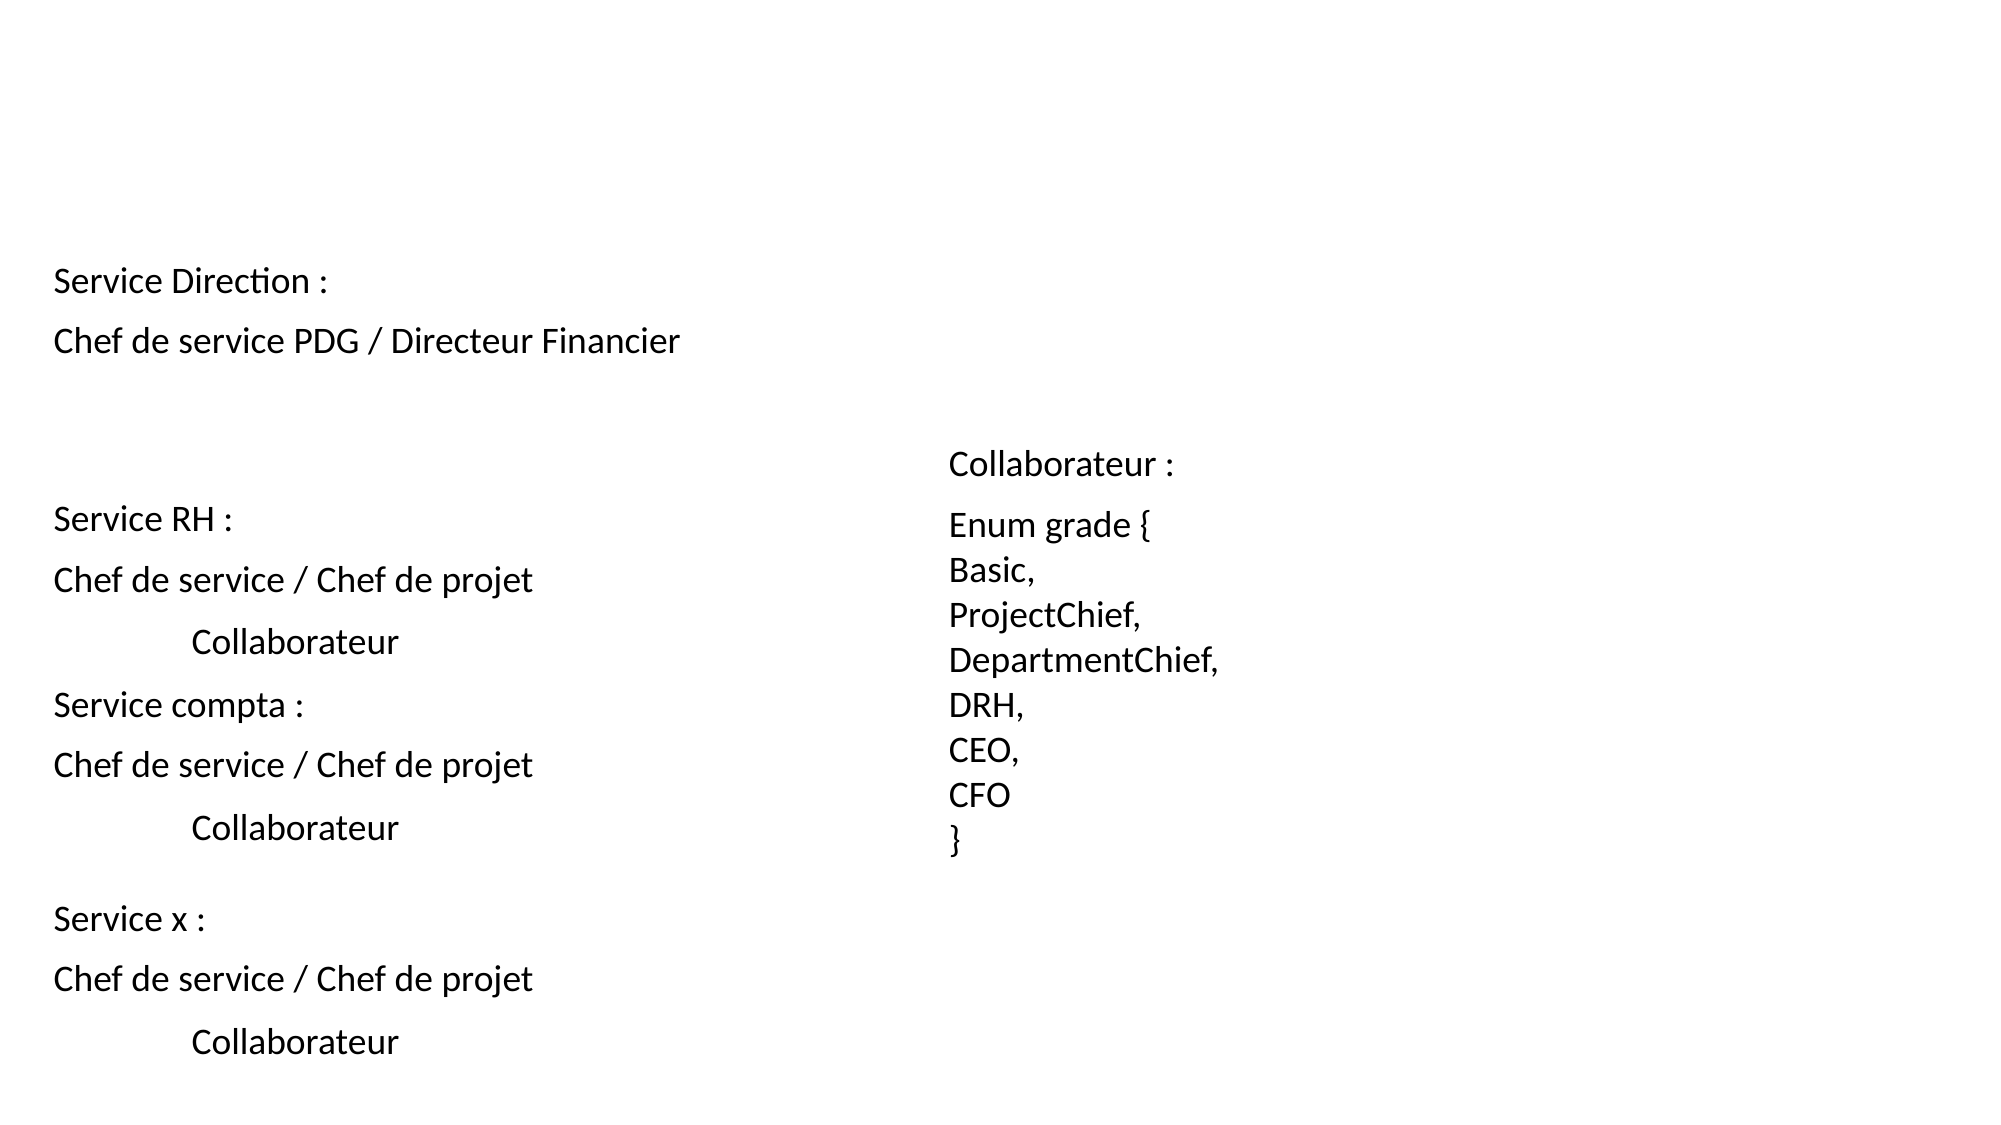

Service Direction :
Chef de service PDG / Directeur Financier
Collaborateur :
Enum grade {
Basic,
ProjectChief,
DepartmentChief,
DRH,
CEO,
CFO
}
Service RH :
Chef de service / Chef de projet
Collaborateur
Service compta :
Chef de service / Chef de projet
Collaborateur
Service x :
Chef de service / Chef de projet
Collaborateur